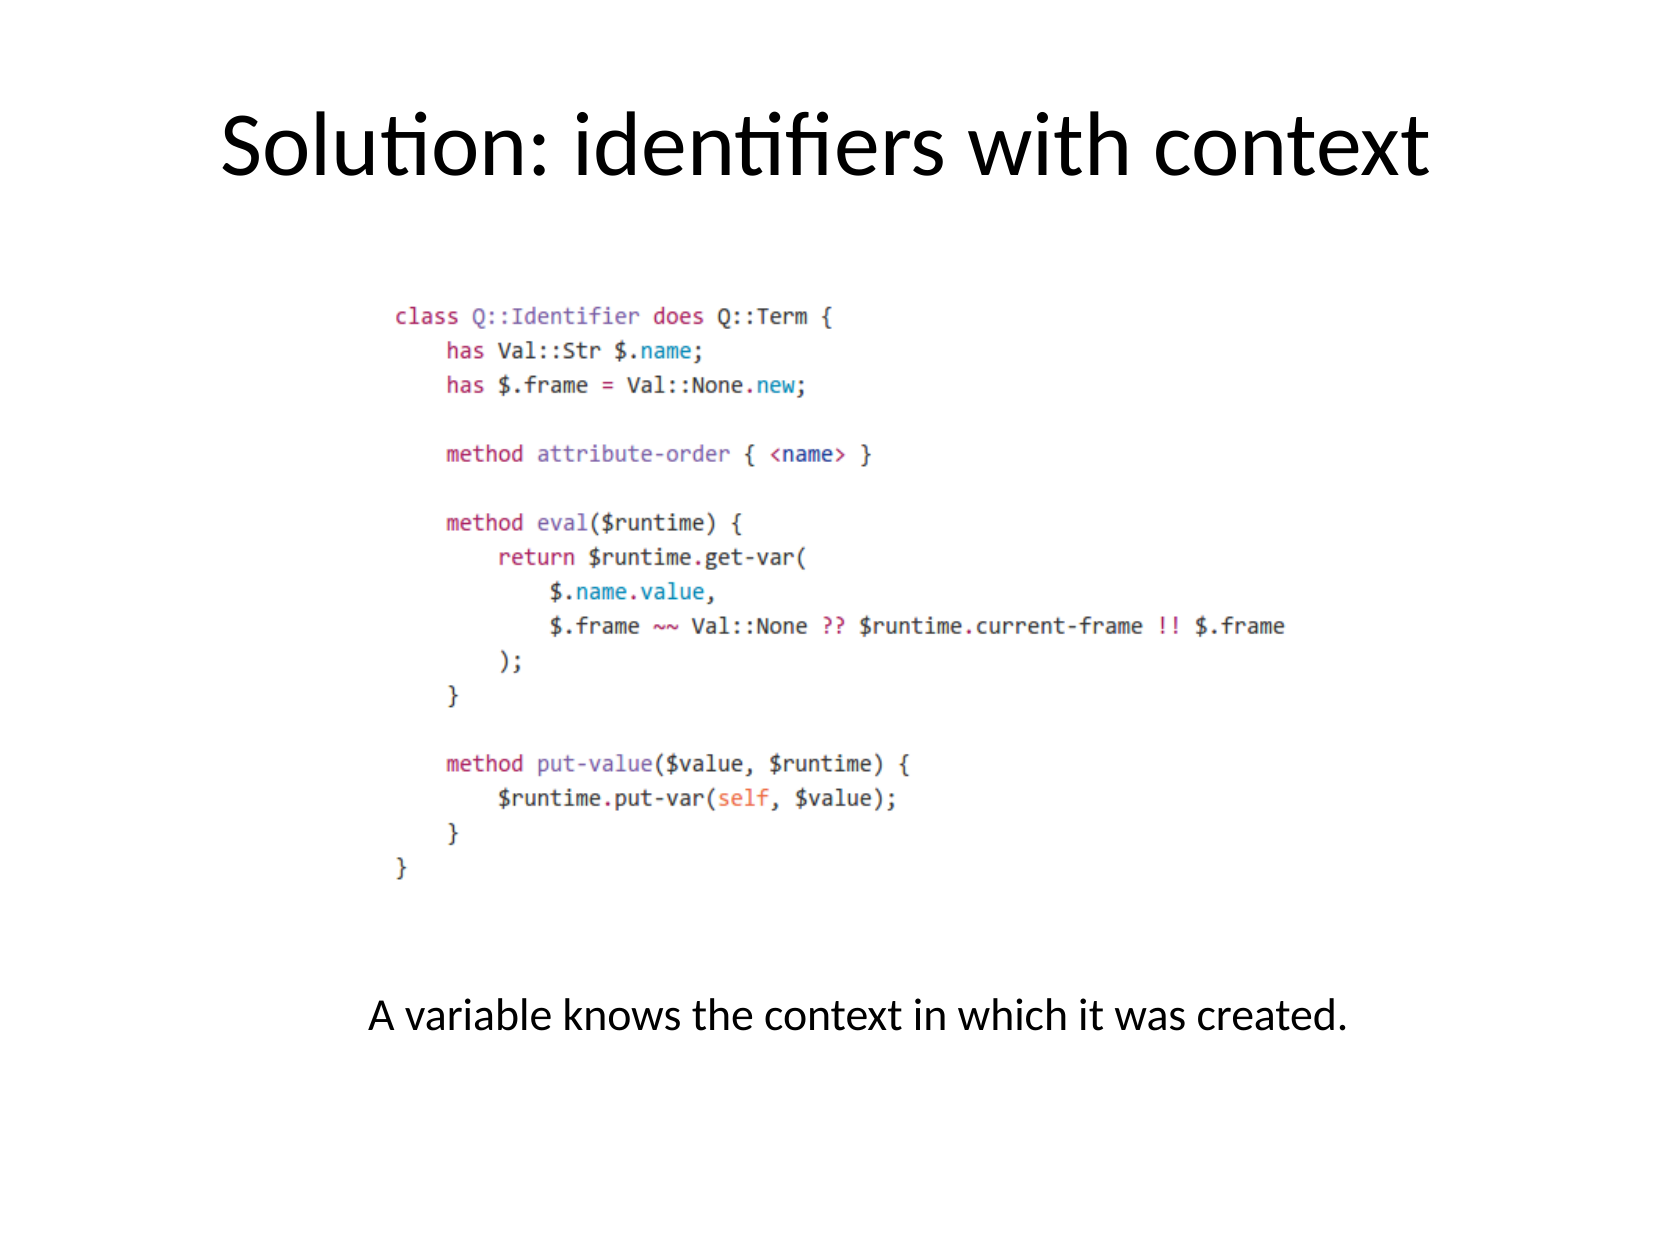

# Solution: identifiers with context
A variable knows the context in which it was created.